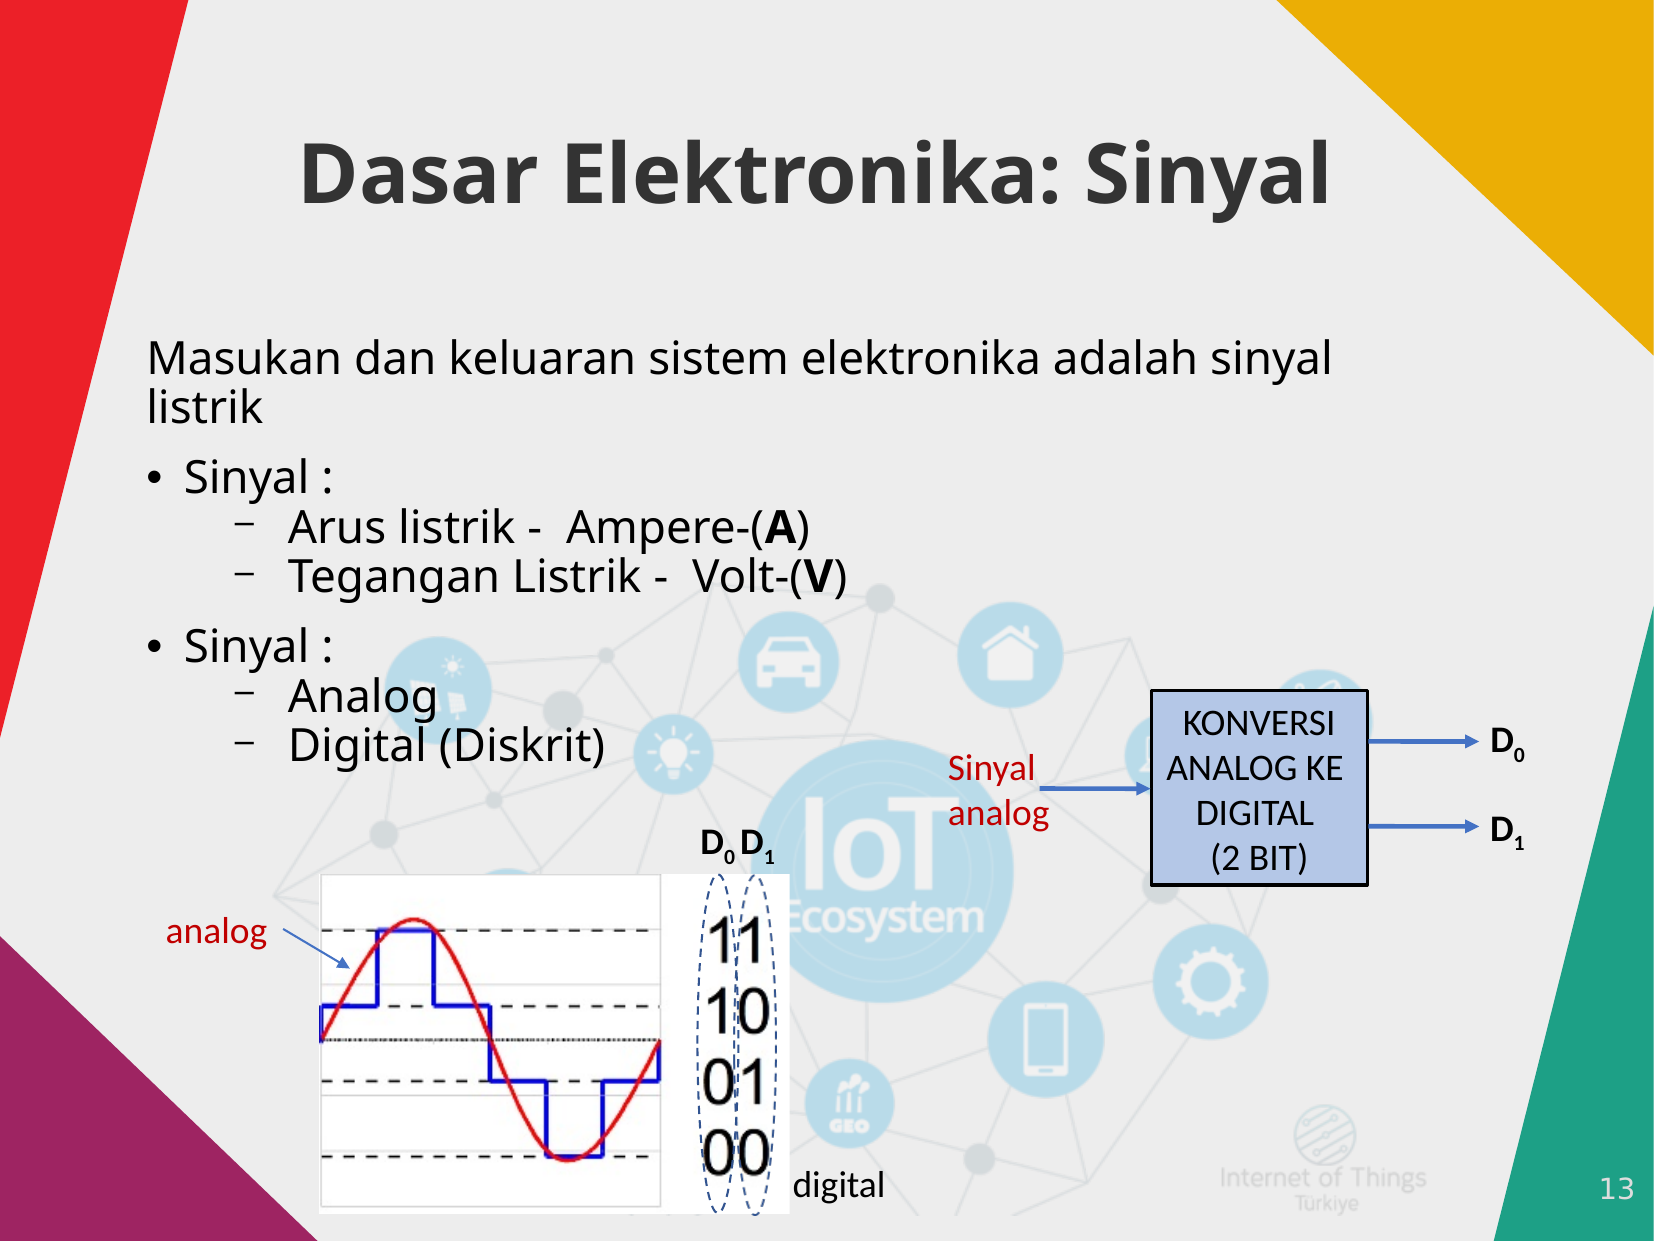

# Dasar Elektronika: Sinyal
Masukan dan keluaran sistem elektronika adalah sinyal listrik
Sinyal :
Arus listrik - Ampere-(A)
Tegangan Listrik - Volt-(V)
Sinyal :
Analog
Digital (Diskrit)
KONVERSI
ANALOG KE
DIGITAL
(2 BIT)
D0
Sinyal
analog
D1
D0 D1
analog
digital
13